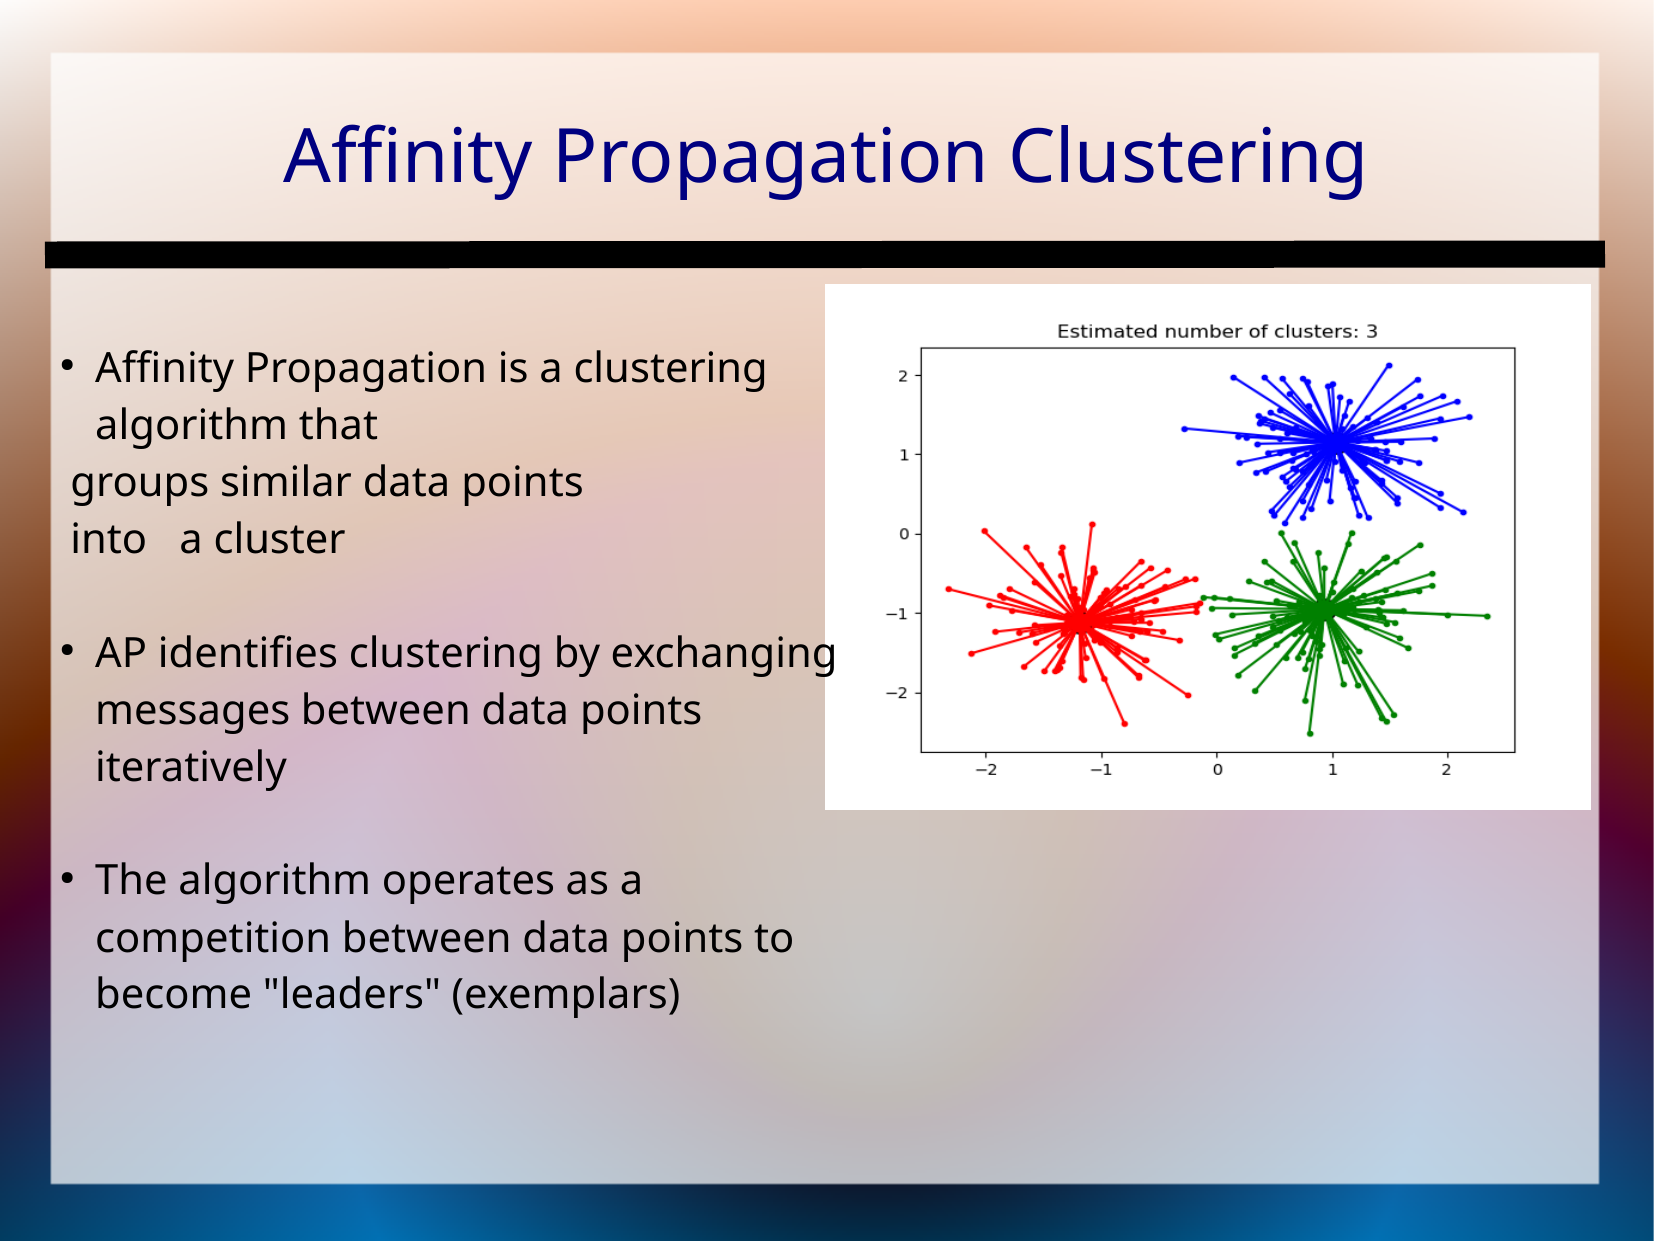

# Affinity Propagation Clustering
Affinity Propagation is a clustering algorithm that
 groups similar data points
 into a cluster
AP identifies clustering by exchanging messages between data points iteratively
The algorithm operates as a competition between data points to become "leaders" (exemplars)